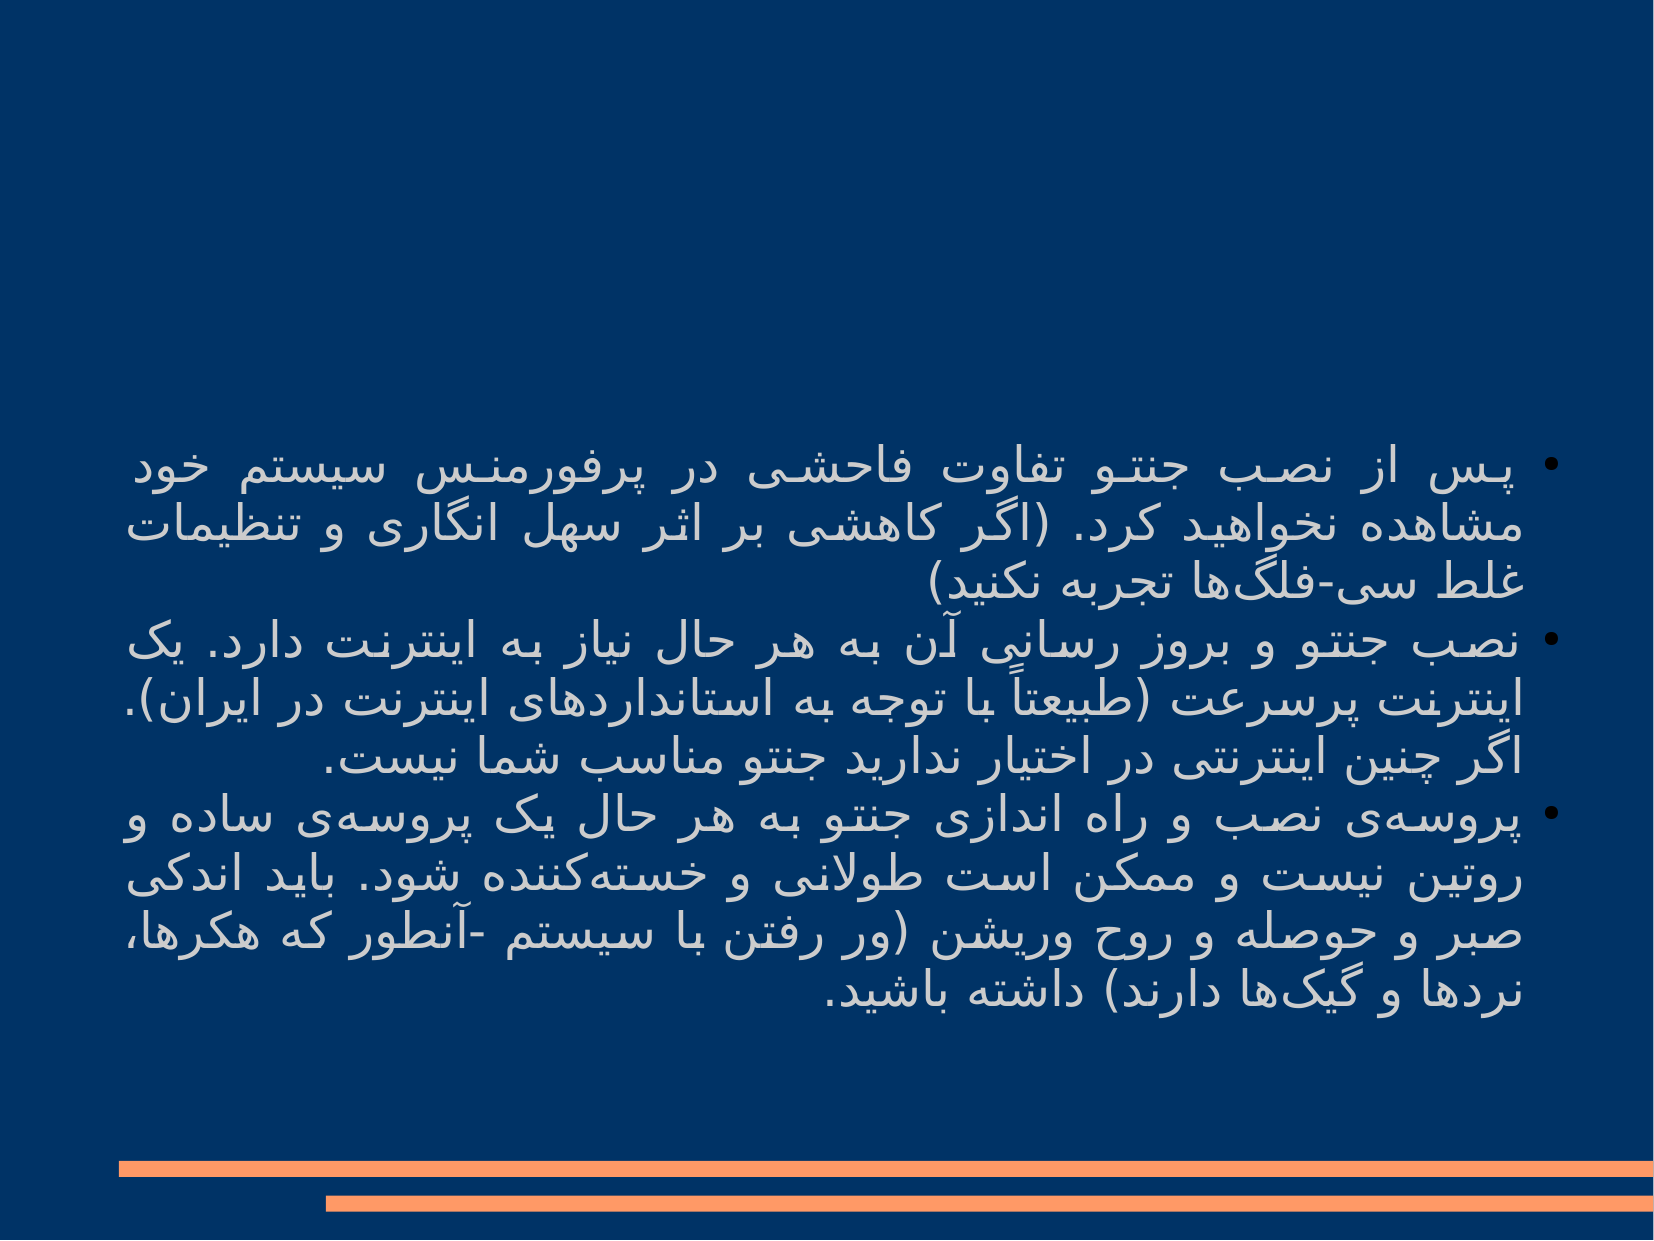

#
 پس از نصب جنتو تفاوت فاحشی در پرفورمنس سیستم خود مشاهده نخواهید کرد. (اگر کاهشی بر اثر سهل انگاری و تنظیمات غلط سی-فلگ‌ها تجربه نکنید)
 نصب جنتو و بروز رسانی آن به هر حال نیاز به اینترنت دارد. یک اینترنت پرسرعت (طبیعتاً با توجه به استانداردهای اینترنت در ایران). اگر چنین اینترنتی در اختیار ندارید جنتو مناسب شما نیست.
 پروسه‌ی نصب و راه اندازی جنتو به هر حال یک پروسه‌ی ساده و روتین نیست و ممکن است طولانی و خسته‌کننده شود. باید اندکی صبر و حوصله و روح وریشن (ور رفتن با سیستم -آنطور که هکرها، نردها و گیک‌ها دارند) داشته باشید.